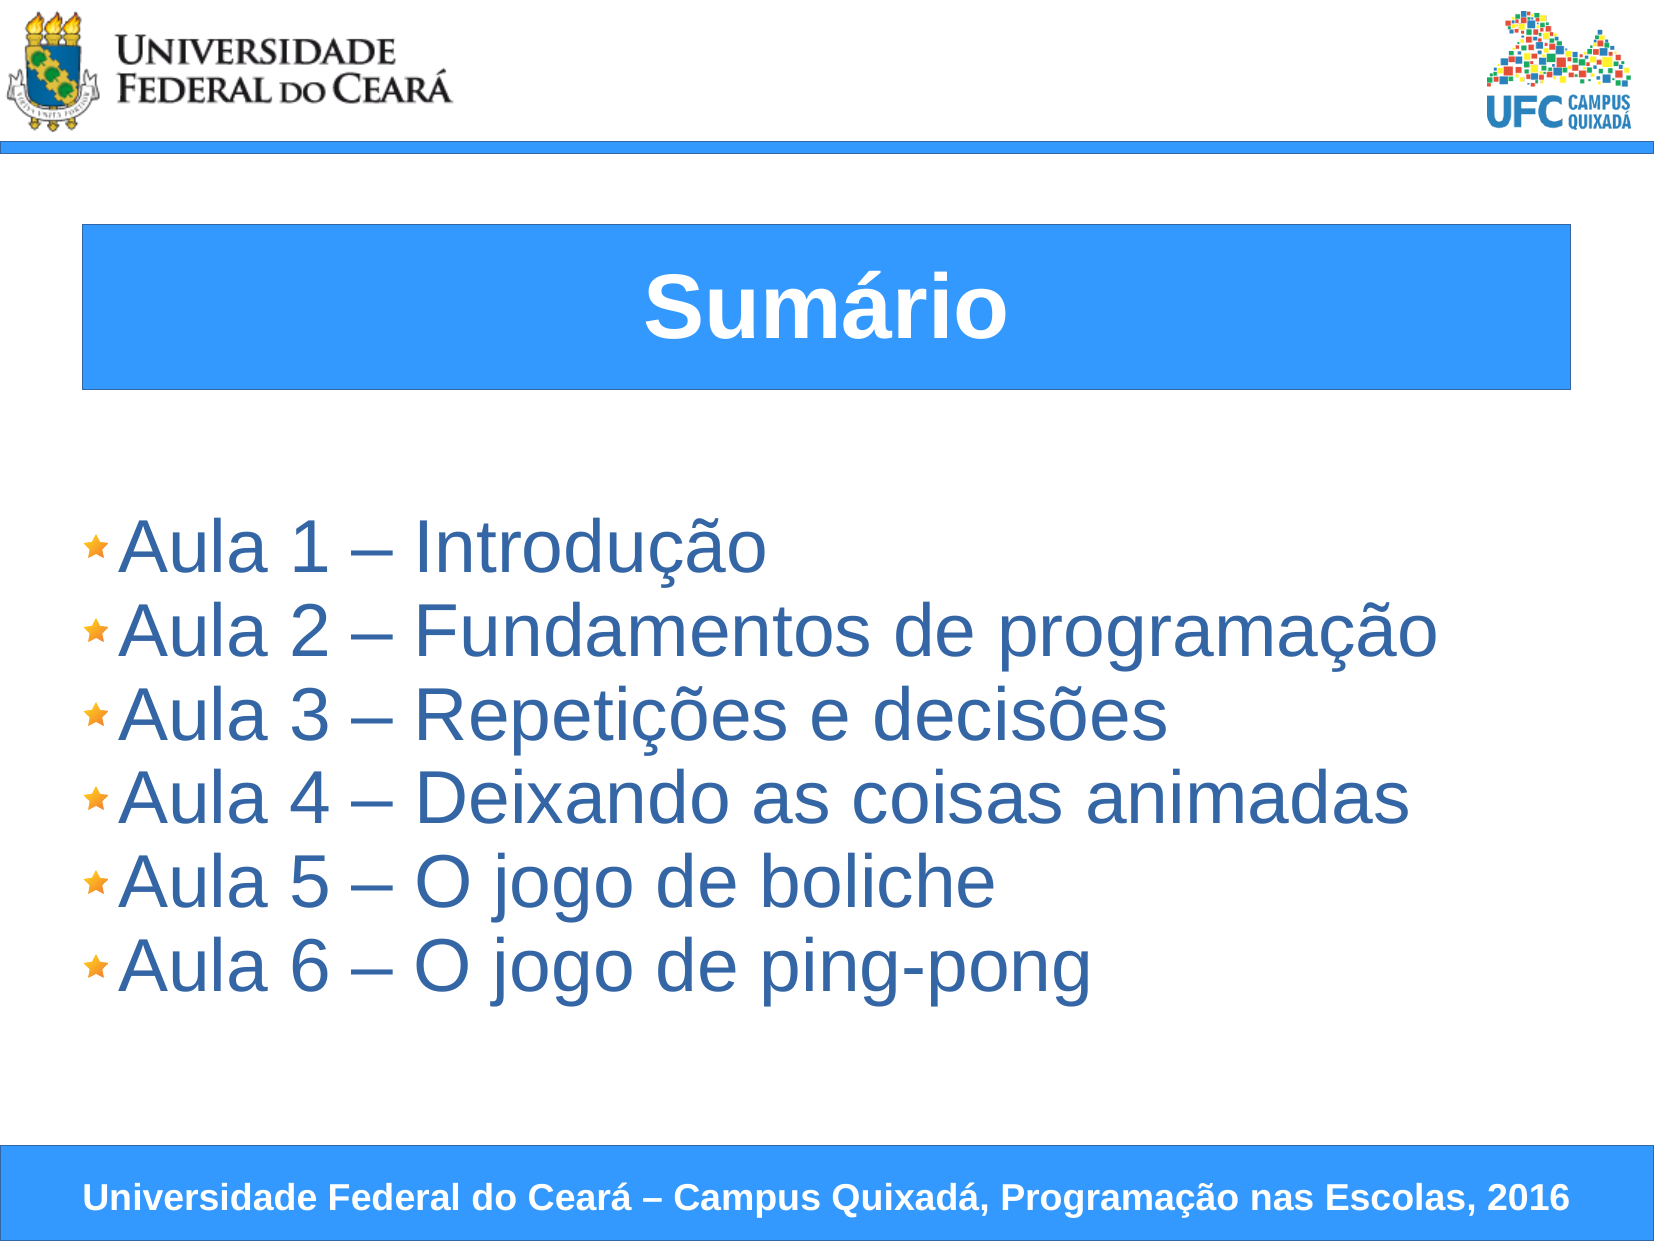

Sumário
# Aula 1 – Introdução
Aula 2 – Fundamentos de programação
Aula 3 – Repetições e decisões
Aula 4 – Deixando as coisas animadas
Aula 5 – O jogo de boliche
Aula 6 – O jogo de ping-pong
Universidade Federal do Ceará – Campus Quixadá, Programação nas Escolas, 2016